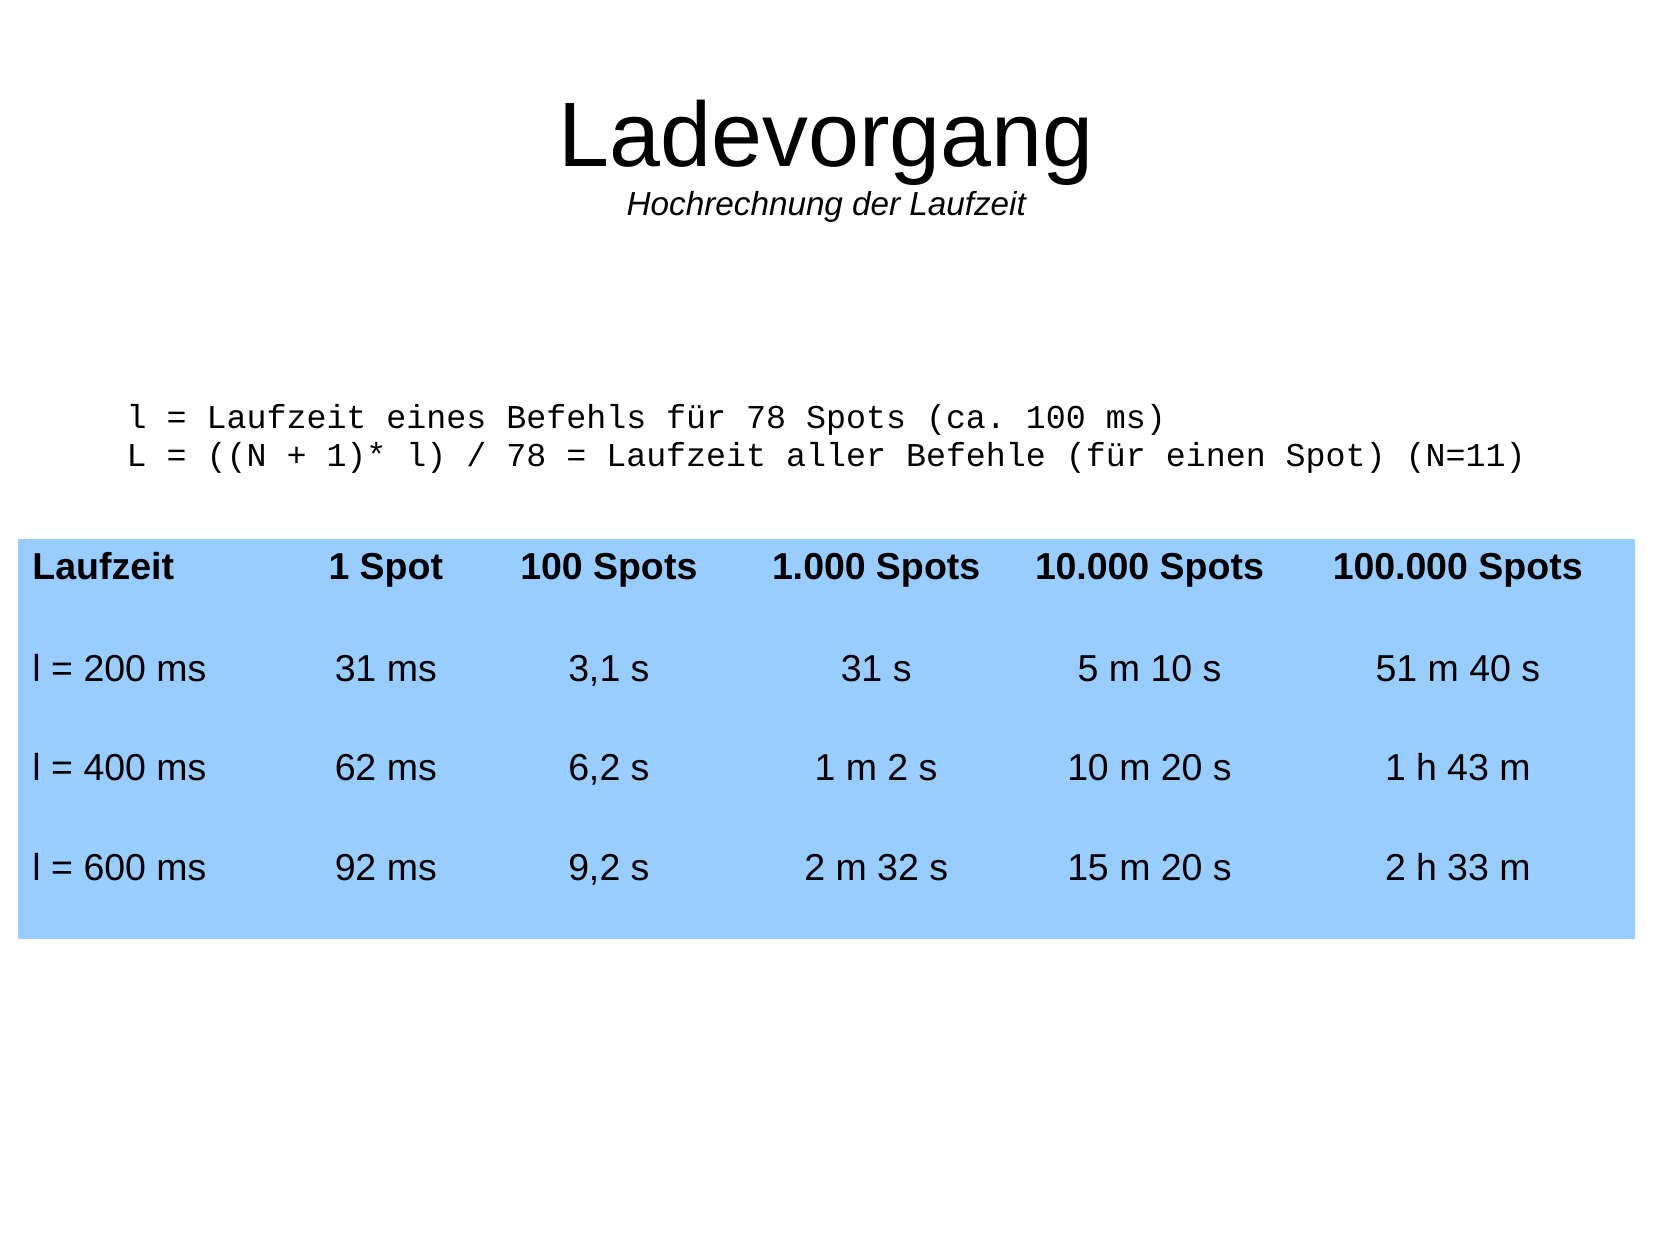

Ladevorgang
Hochrechnung der Laufzeit
# l = Laufzeit eines Befehls für 78 Spots (ca. 100 ms)
L = ((N + 1)* l) / 78 = Laufzeit aller Befehle (für einen Spot) (N=11)
| Laufzeit | 1 Spot | 100 Spots | 1.000 Spots | 10.000 Spots | 100.000 Spots |
| --- | --- | --- | --- | --- | --- |
| l = 200 ms | 31 ms | 3,1 s | 31 s | 5 m 10 s | 51 m 40 s |
| l = 400 ms | 62 ms | 6,2 s | 1 m 2 s | 10 m 20 s | 1 h 43 m |
| l = 600 ms | 92 ms | 9,2 s | 2 m 32 s | 15 m 20 s | 2 h 33 m |